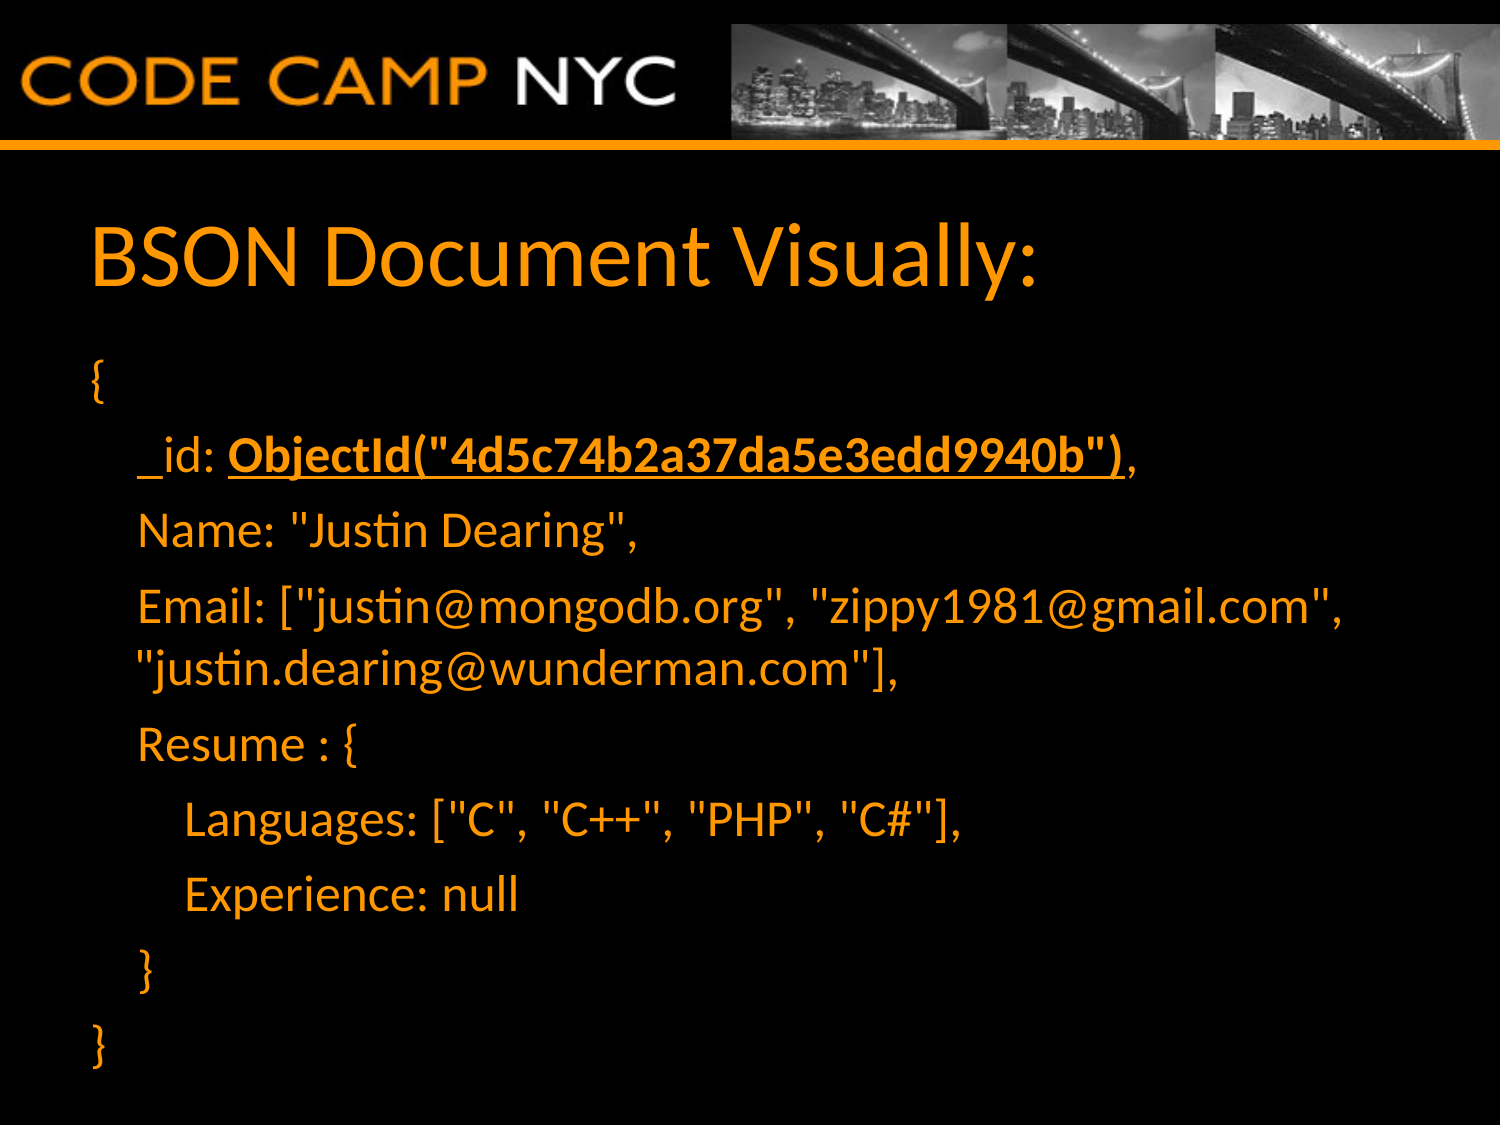

# BSON Document Visually:
{
 _id: ObjectId("4d5c74b2a37da5e3edd9940b"),
 Name: "Justin Dearing",
 Email: ["justin@mongodb.org", "zippy1981@gmail.com", "justin.dearing@wunderman.com"],
 Resume : {
 Languages: ["C", "C++", "PHP", "C#"],
 Experience: null
 }
}